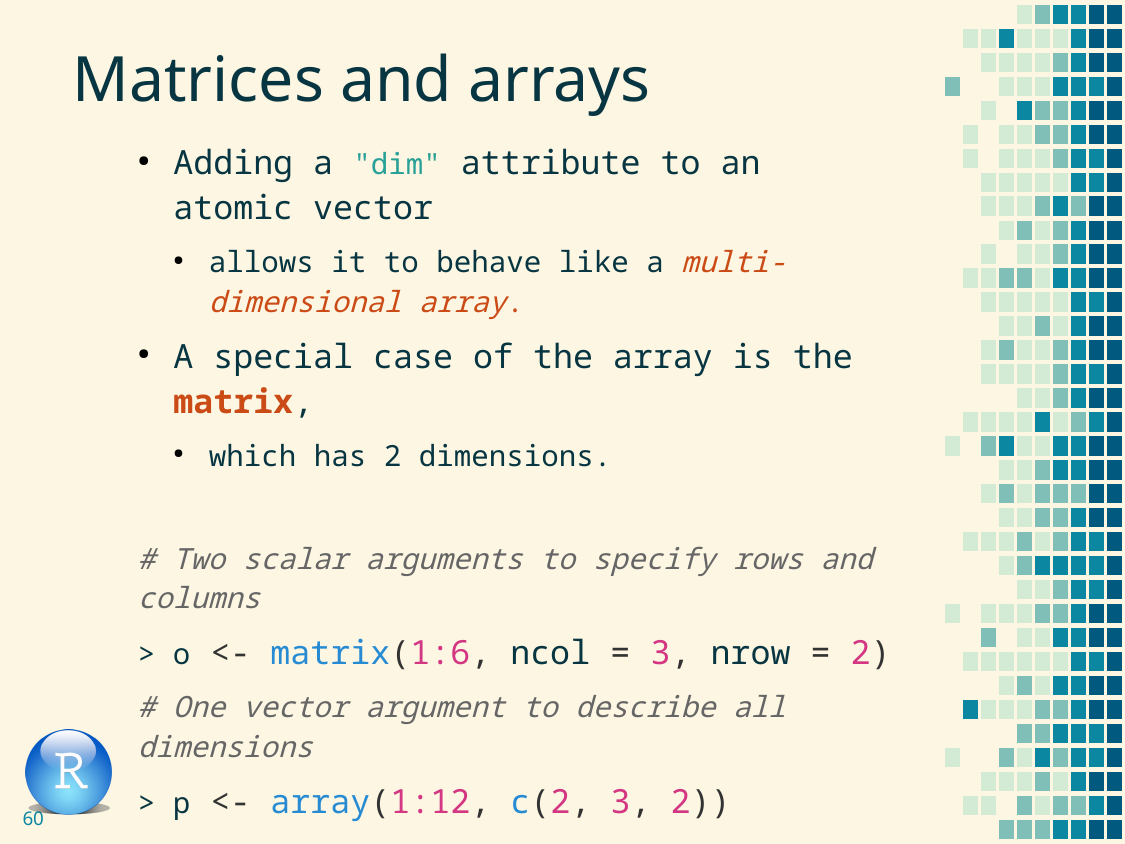

Matrices and arrays
Adding a "dim" attribute to an atomic vector
allows it to behave like a multi-dimensional array.
A special case of the array is the matrix,
which has 2 dimensions.
# Two scalar arguments to specify rows and columns
> o <- matrix(1:6, ncol = 3, nrow = 2)
# One vector argument to describe all dimensions
> p <- array(1:12, c(2, 3, 2))